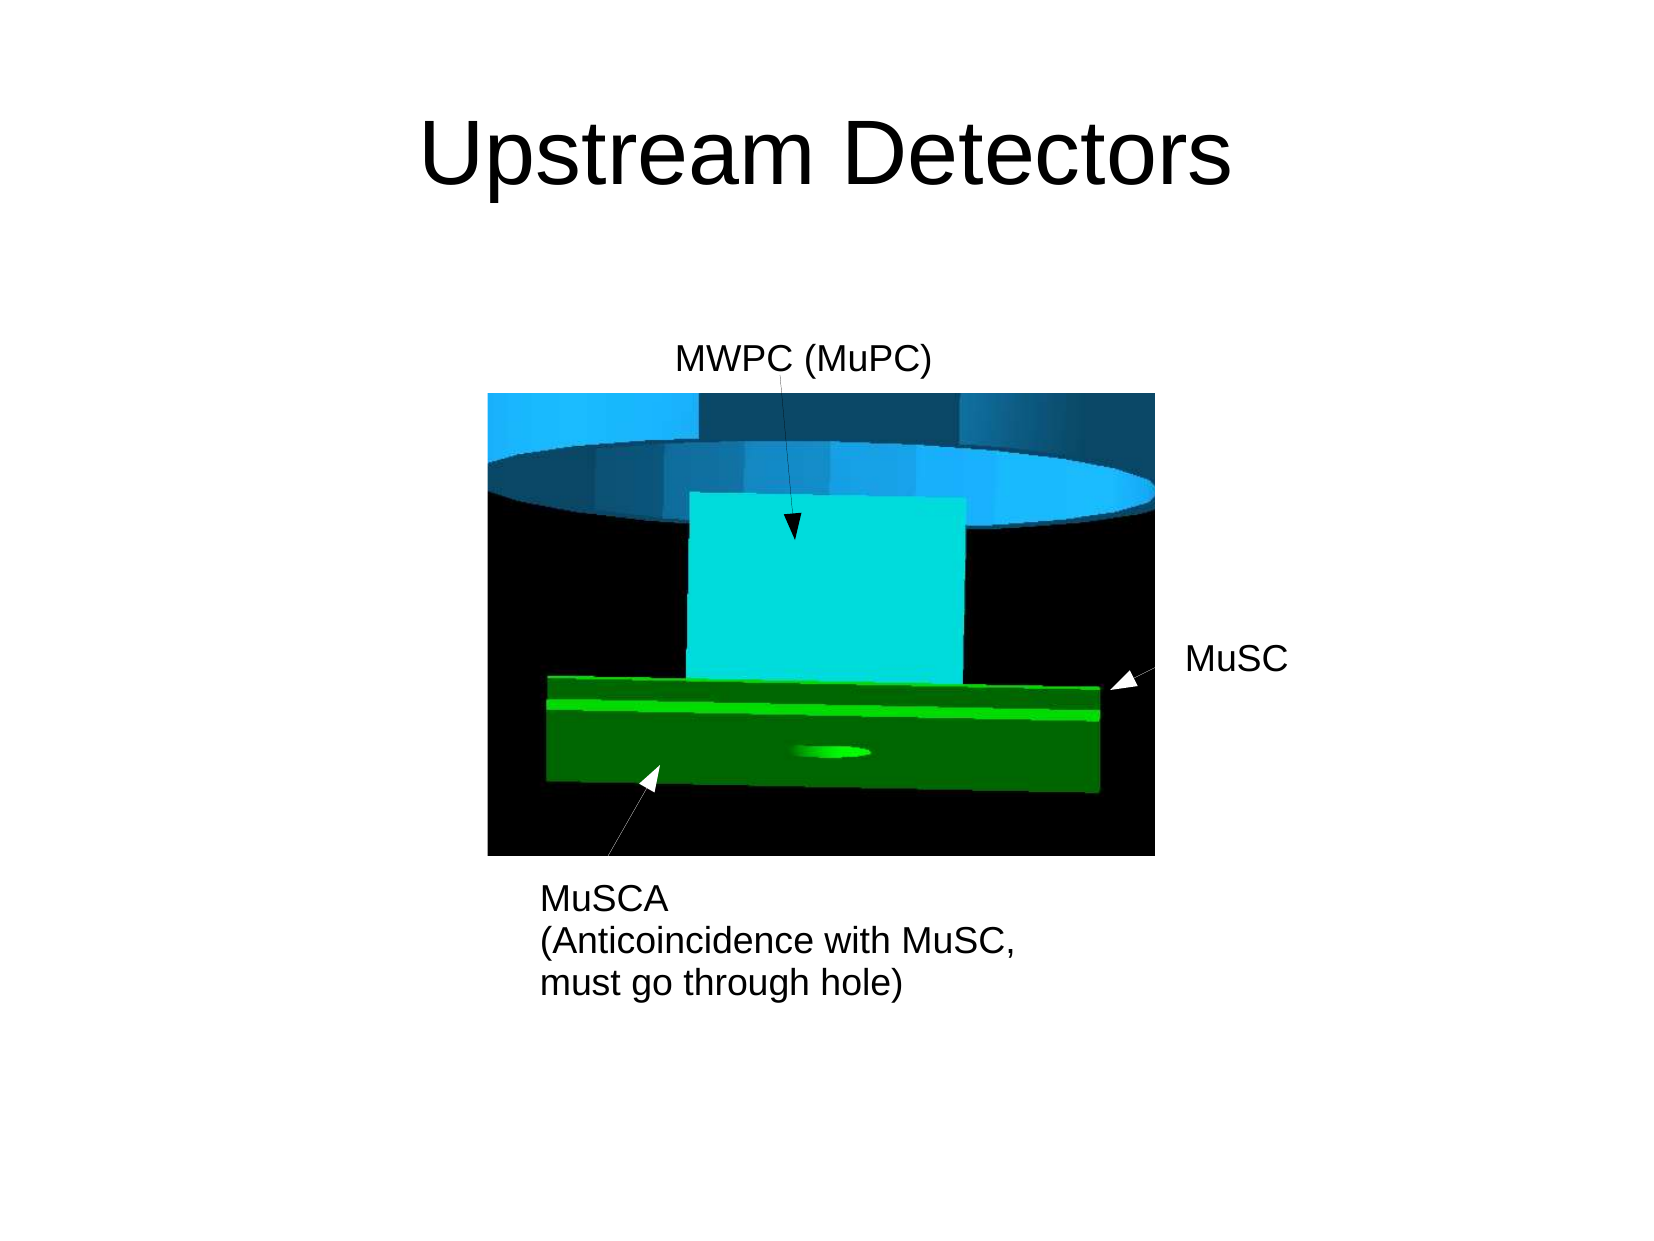

# Upstream Detectors
MWPC (MuPC)
MuSC
MuSCA
(Anticoincidence with MuSC, must go through hole)